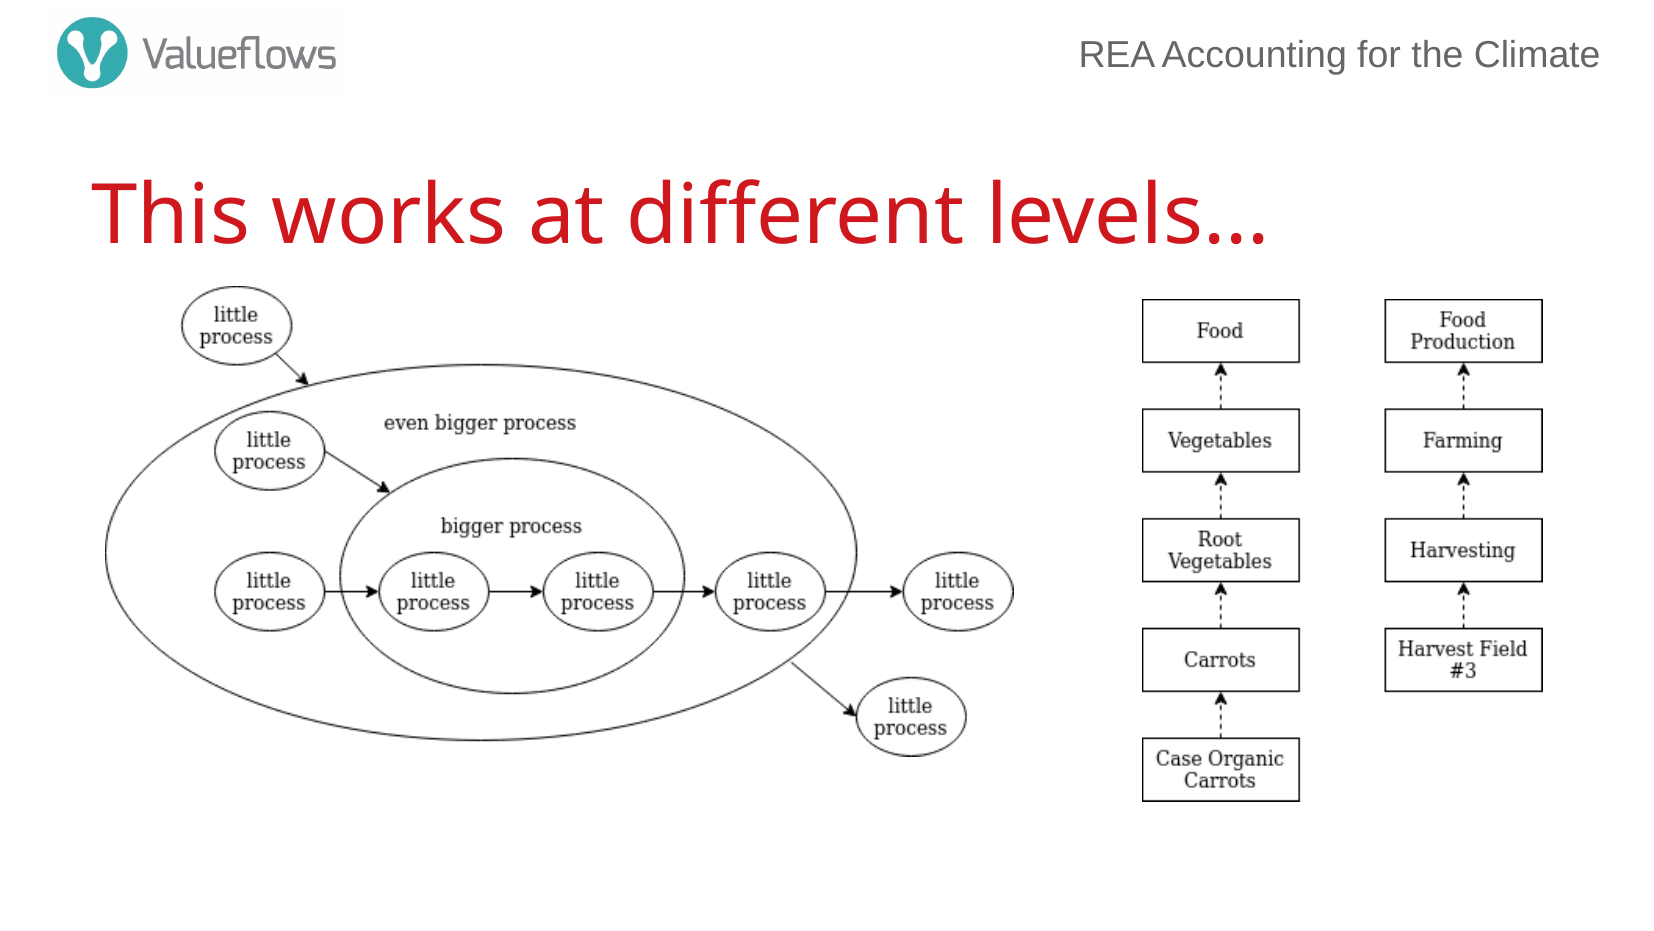

REA Accounting for the Climate
This works at different levels...